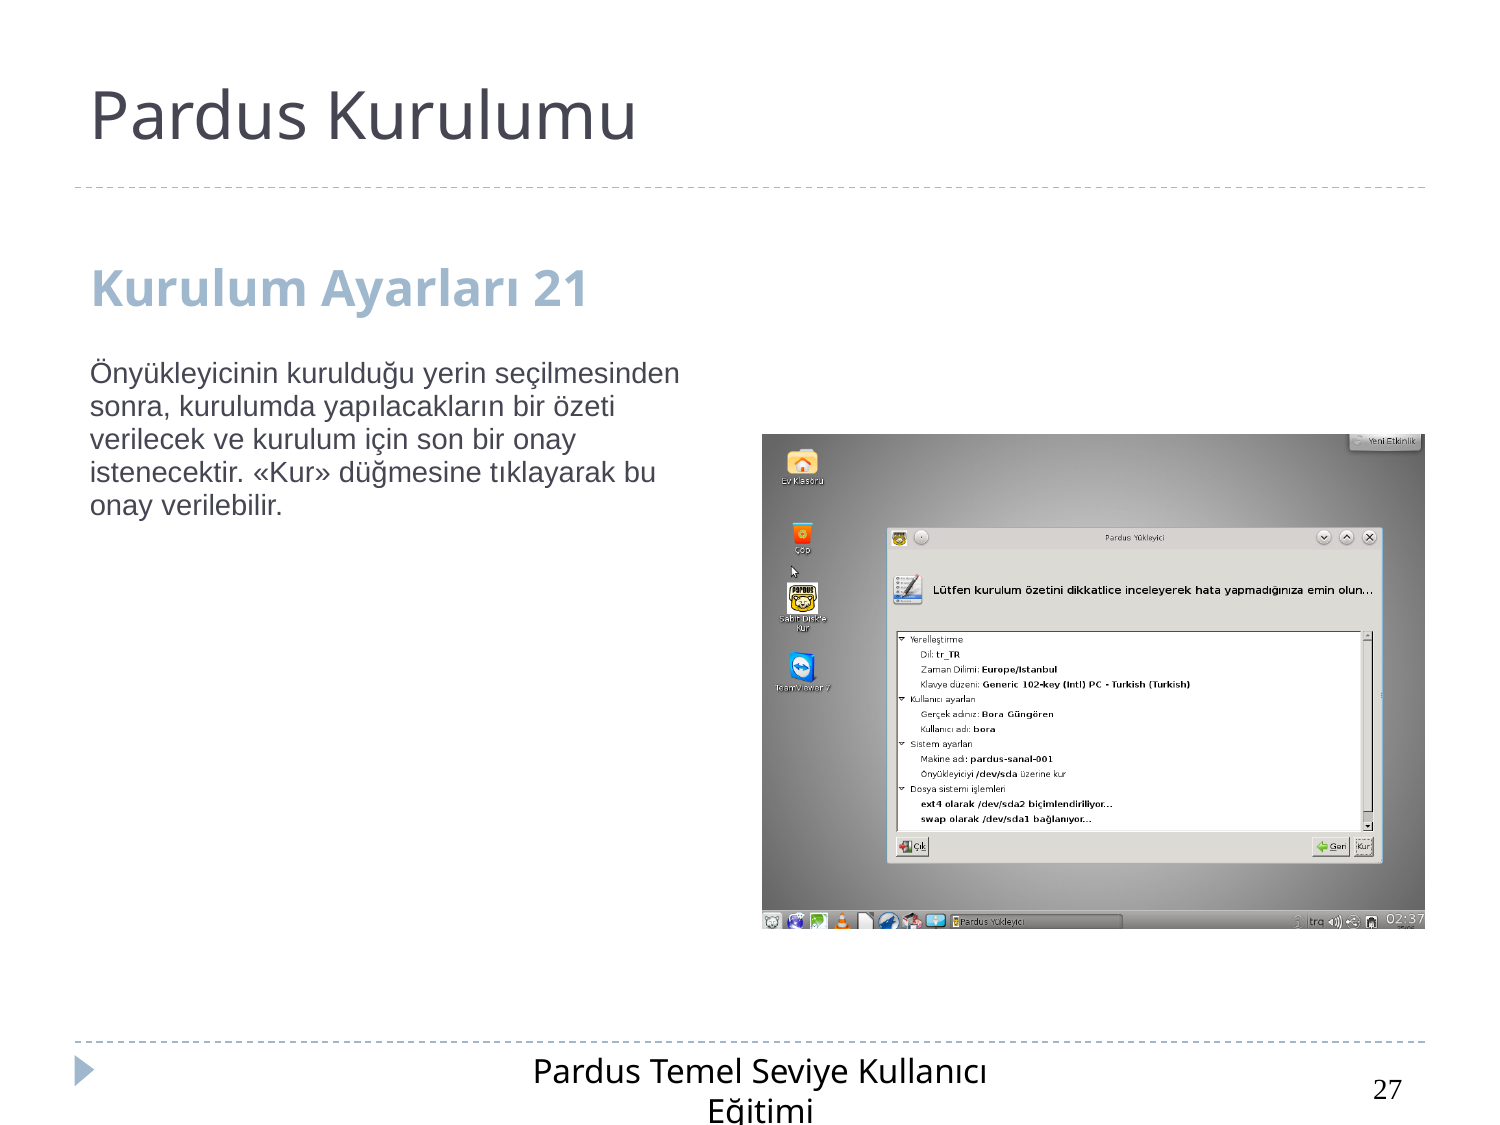

# Pardus Kurulumu
Kurulum Ayarları 21
Önyükleyicinin kurulduğu yerin seçilmesinden sonra, kurulumda yapılacakların bir özeti verilecek ve kurulum için son bir onay istenecektir. «Kur» düğmesine tıklayarak bu onay verilebilir.